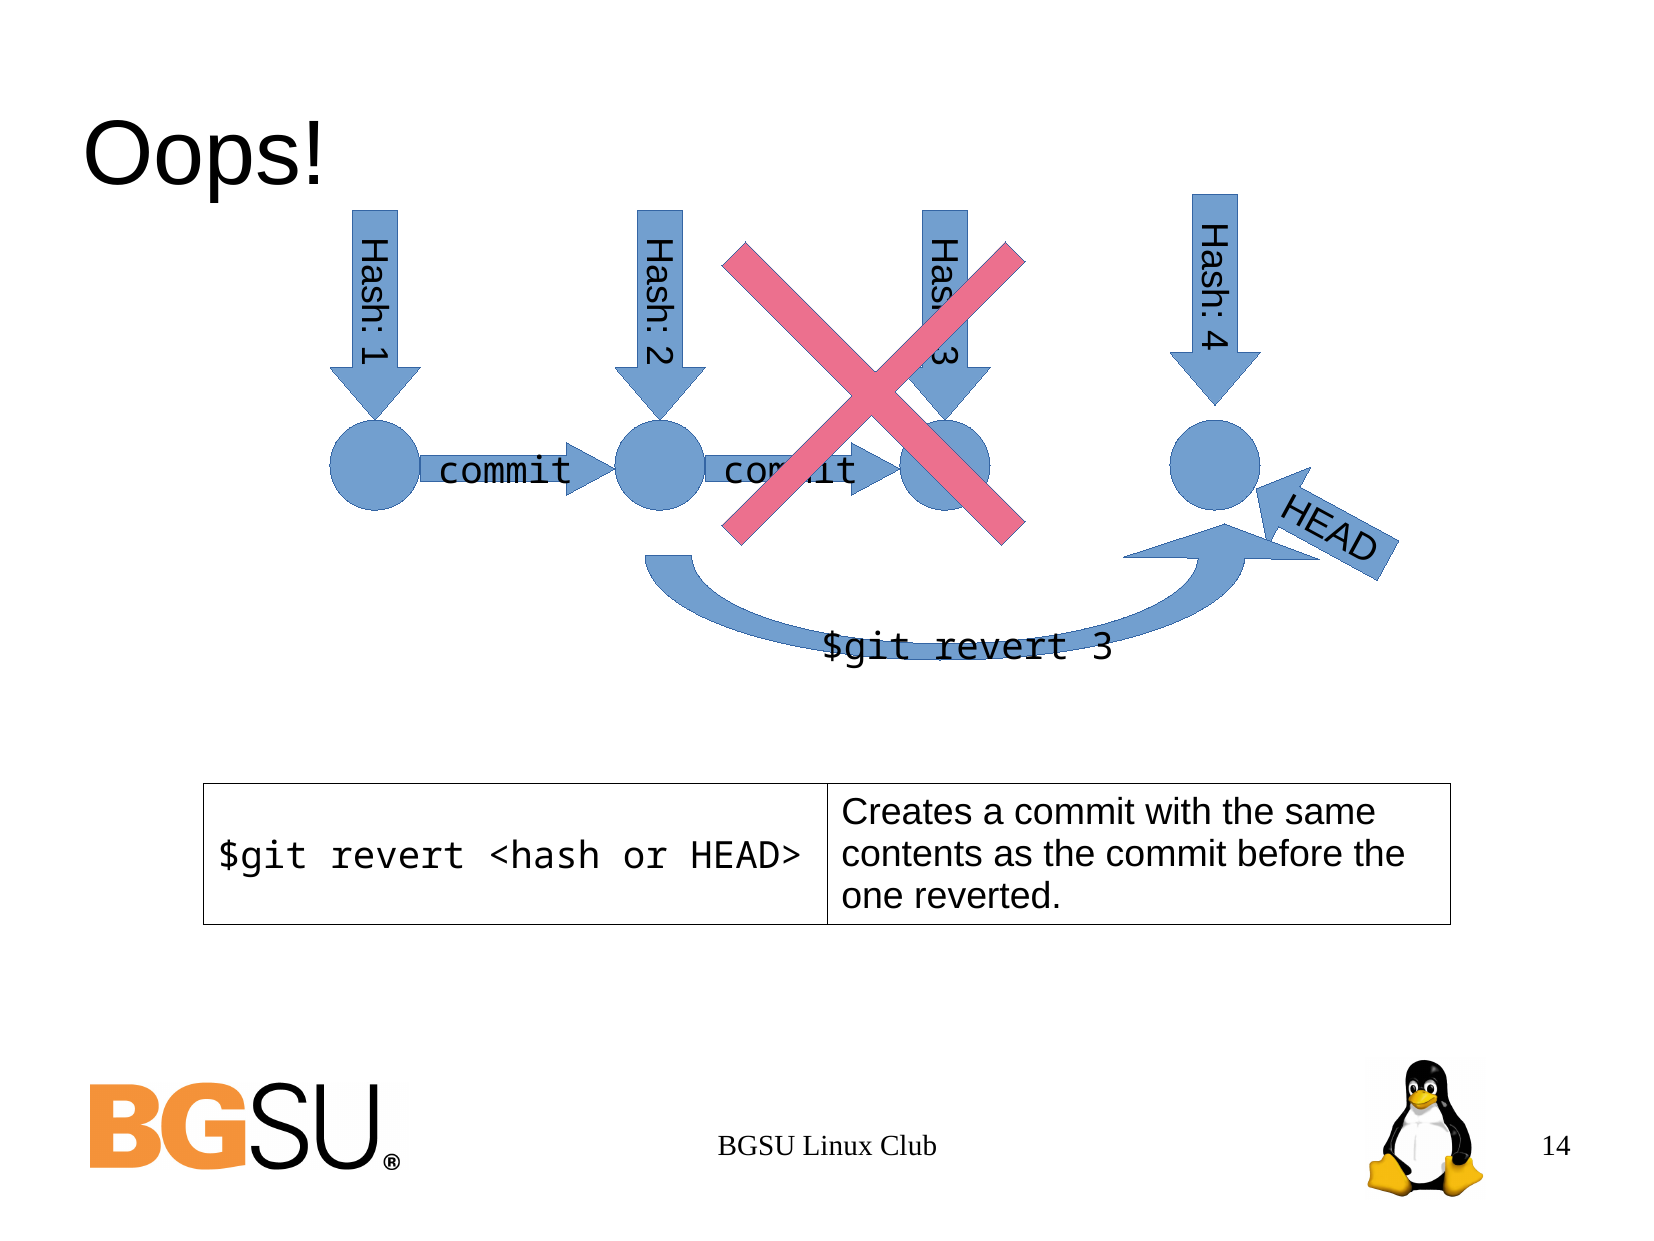

# Oops!
Hash: 4
Hash: 1
Hash: 2
Hash: 3
commit
commit
HEAD
$git revert 3
| $git revert <hash or HEAD> | Creates a commit with the same contents as the commit before the one reverted. |
| --- | --- |
BGSU Linux Club
14